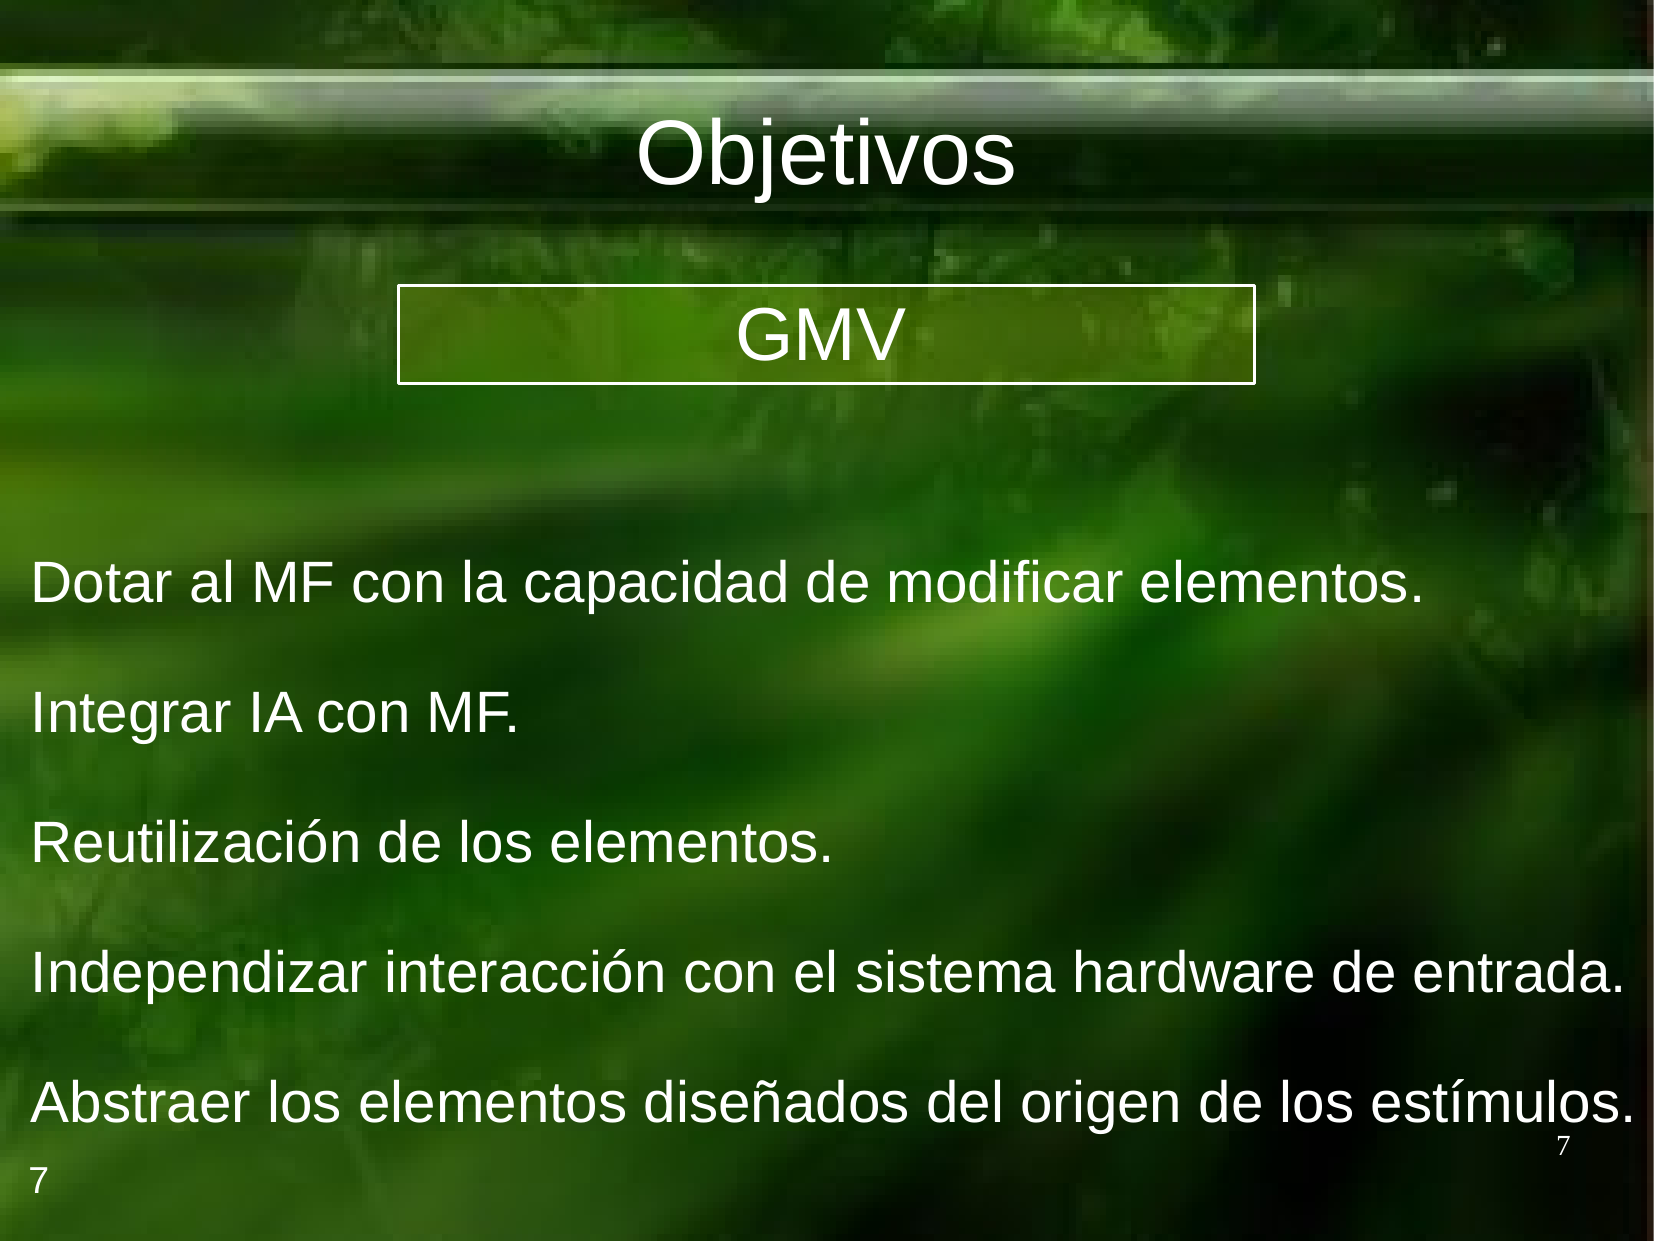

# Objetivos
GMV
 Dotar al MF con la capacidad de modificar elementos.
 Integrar IA con MF.
 Reutilización de los elementos.
 Independizar interacción con el sistema hardware de entrada.
 Abstraer los elementos diseñados del origen de los estímulos.
7